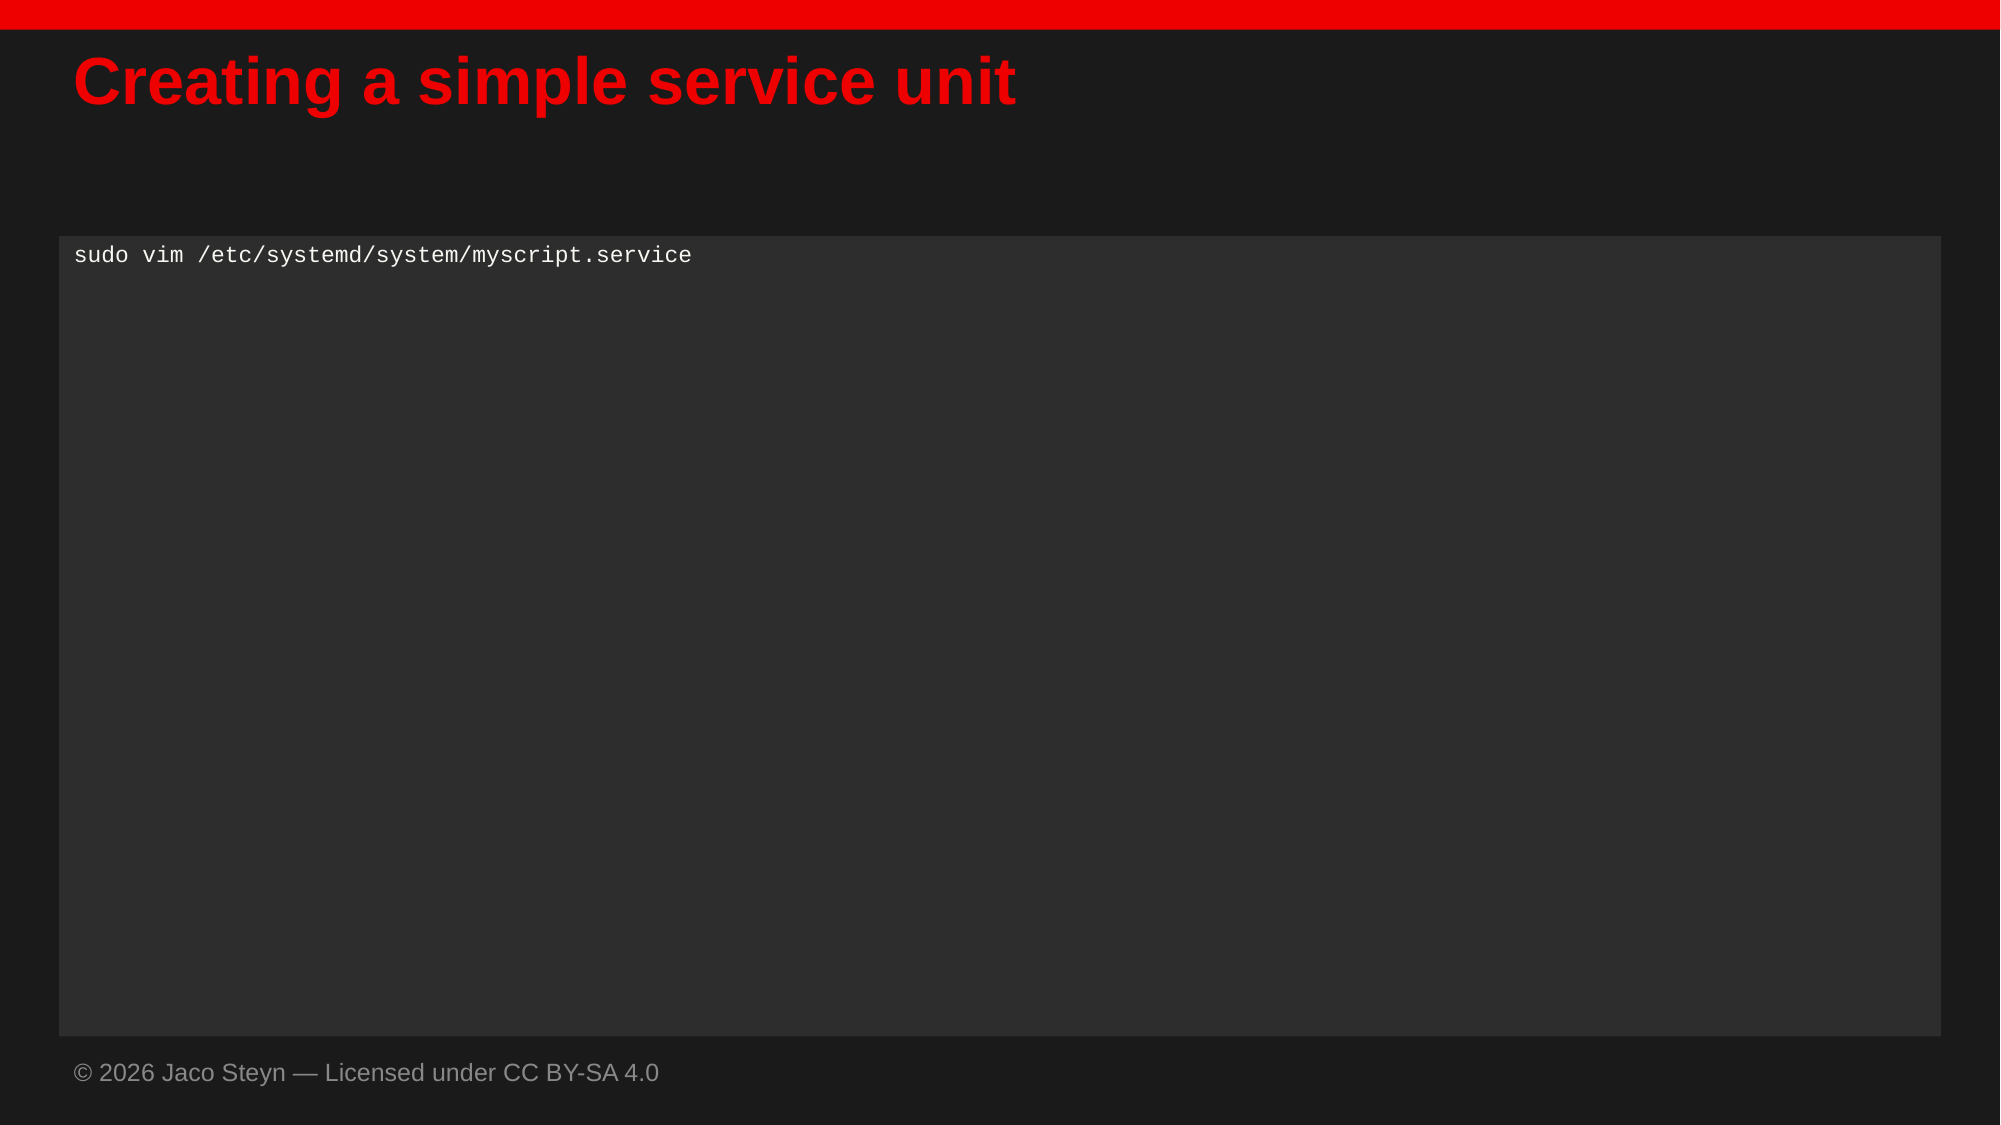

Creating a simple service unit
sudo vim /etc/systemd/system/myscript.service
© 2026 Jaco Steyn — Licensed under CC BY-SA 4.0